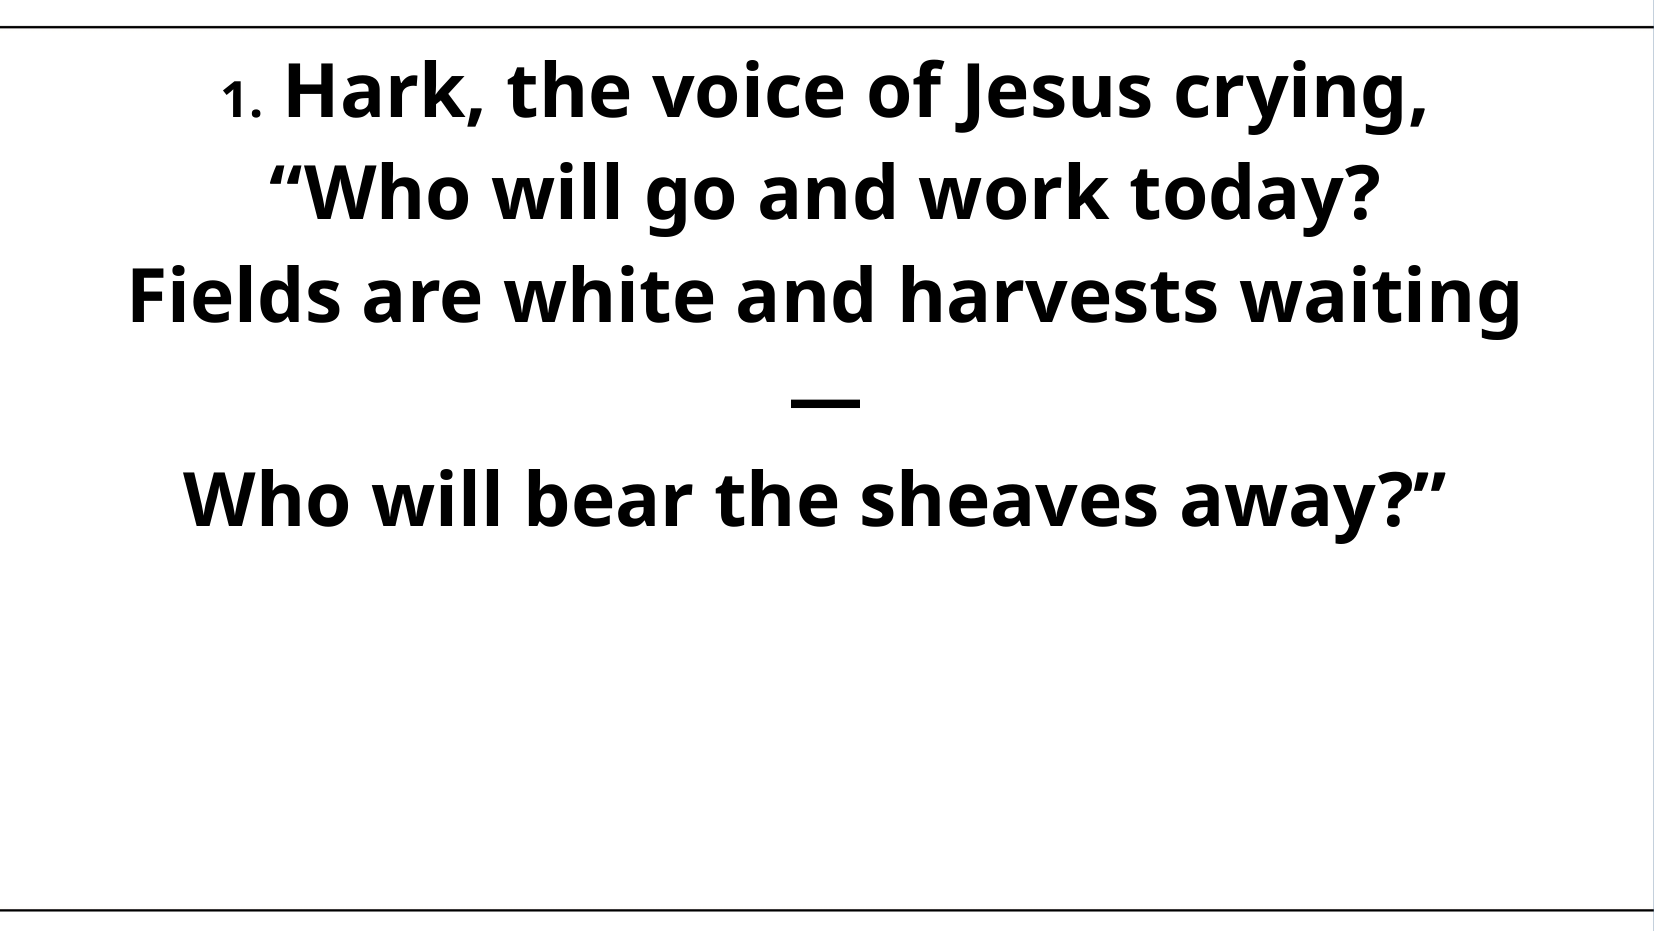

1. Hark, the voice of Jesus crying,
“Who will go and work today?
Fields are white and harvests waiting—
Who will bear the sheaves away?”